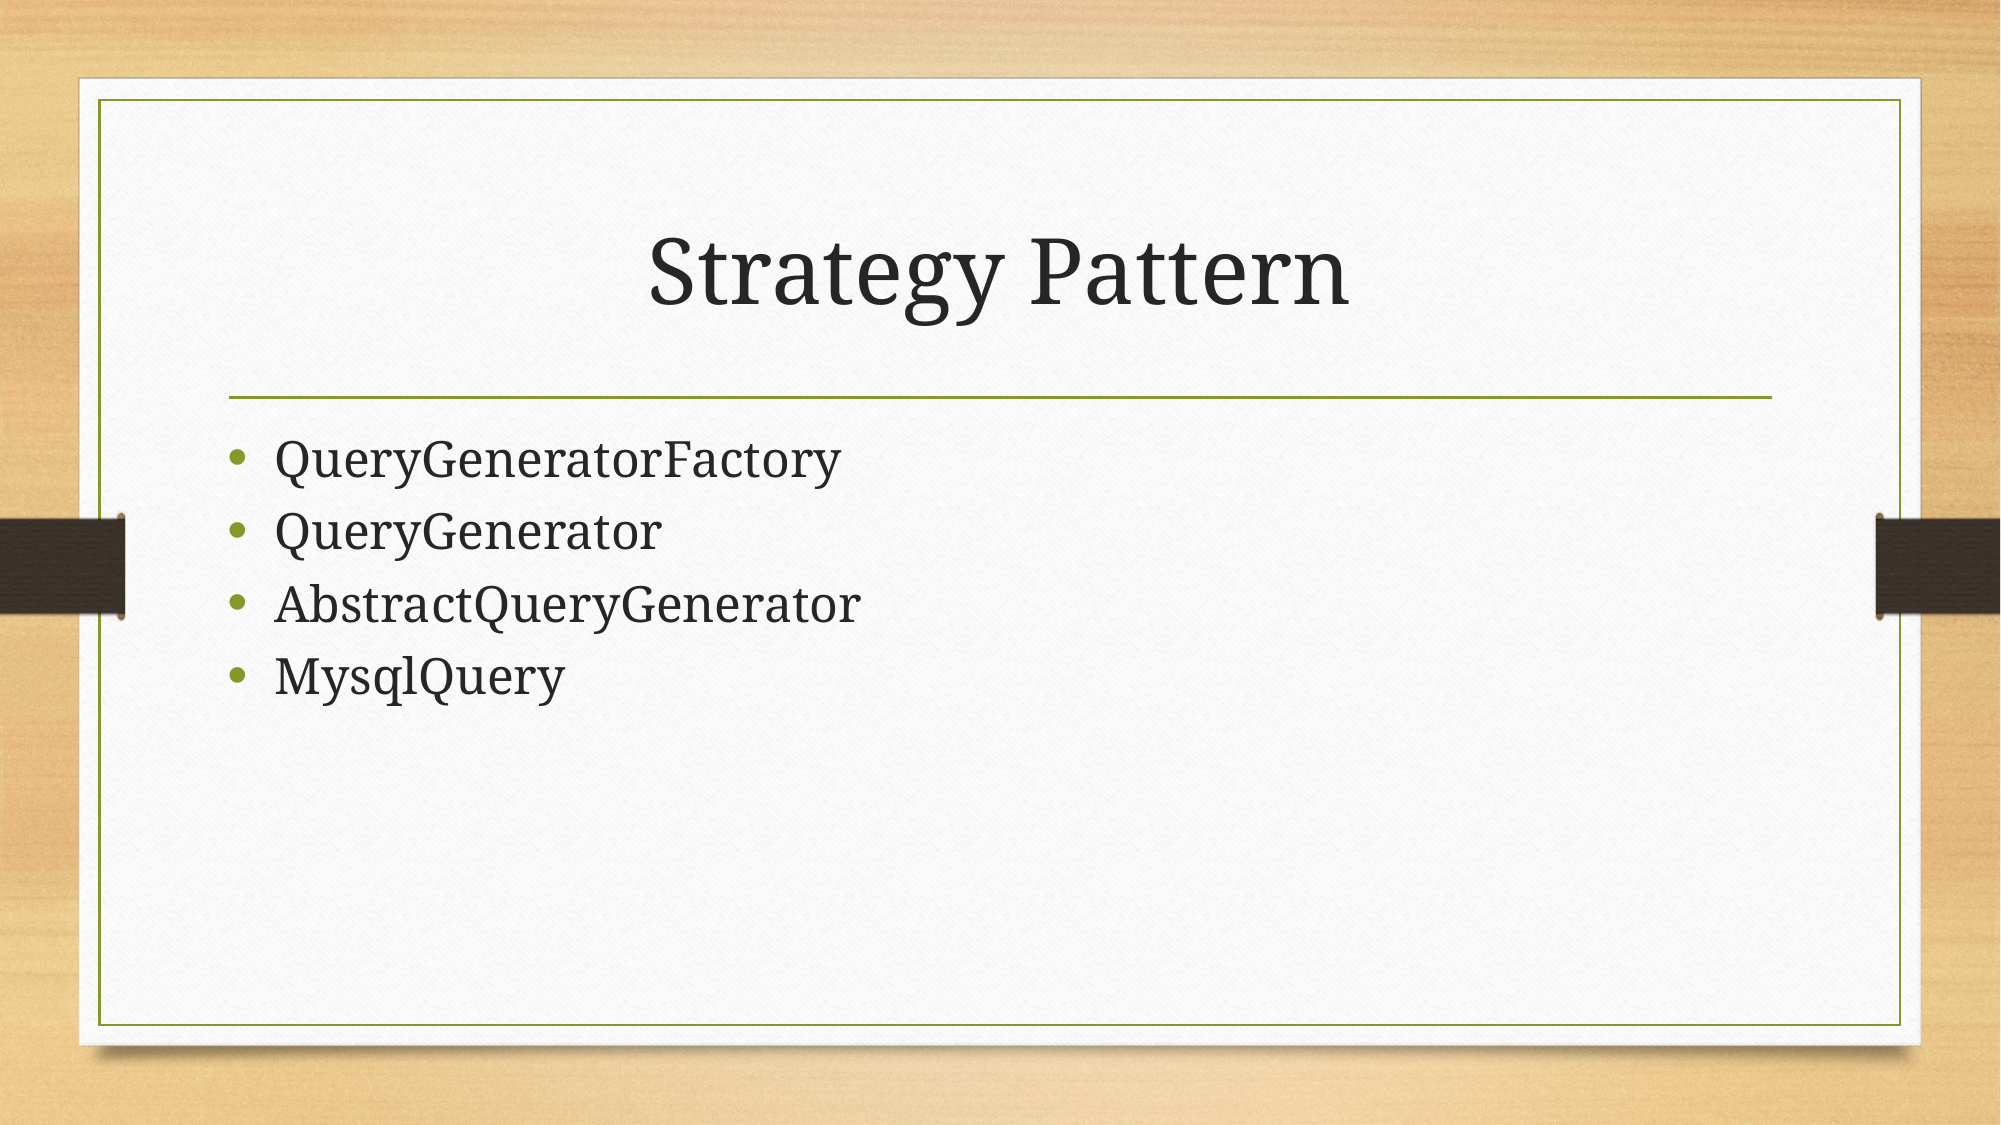

# Strategy Pattern
QueryGeneratorFactory
QueryGenerator
AbstractQueryGenerator
MysqlQuery